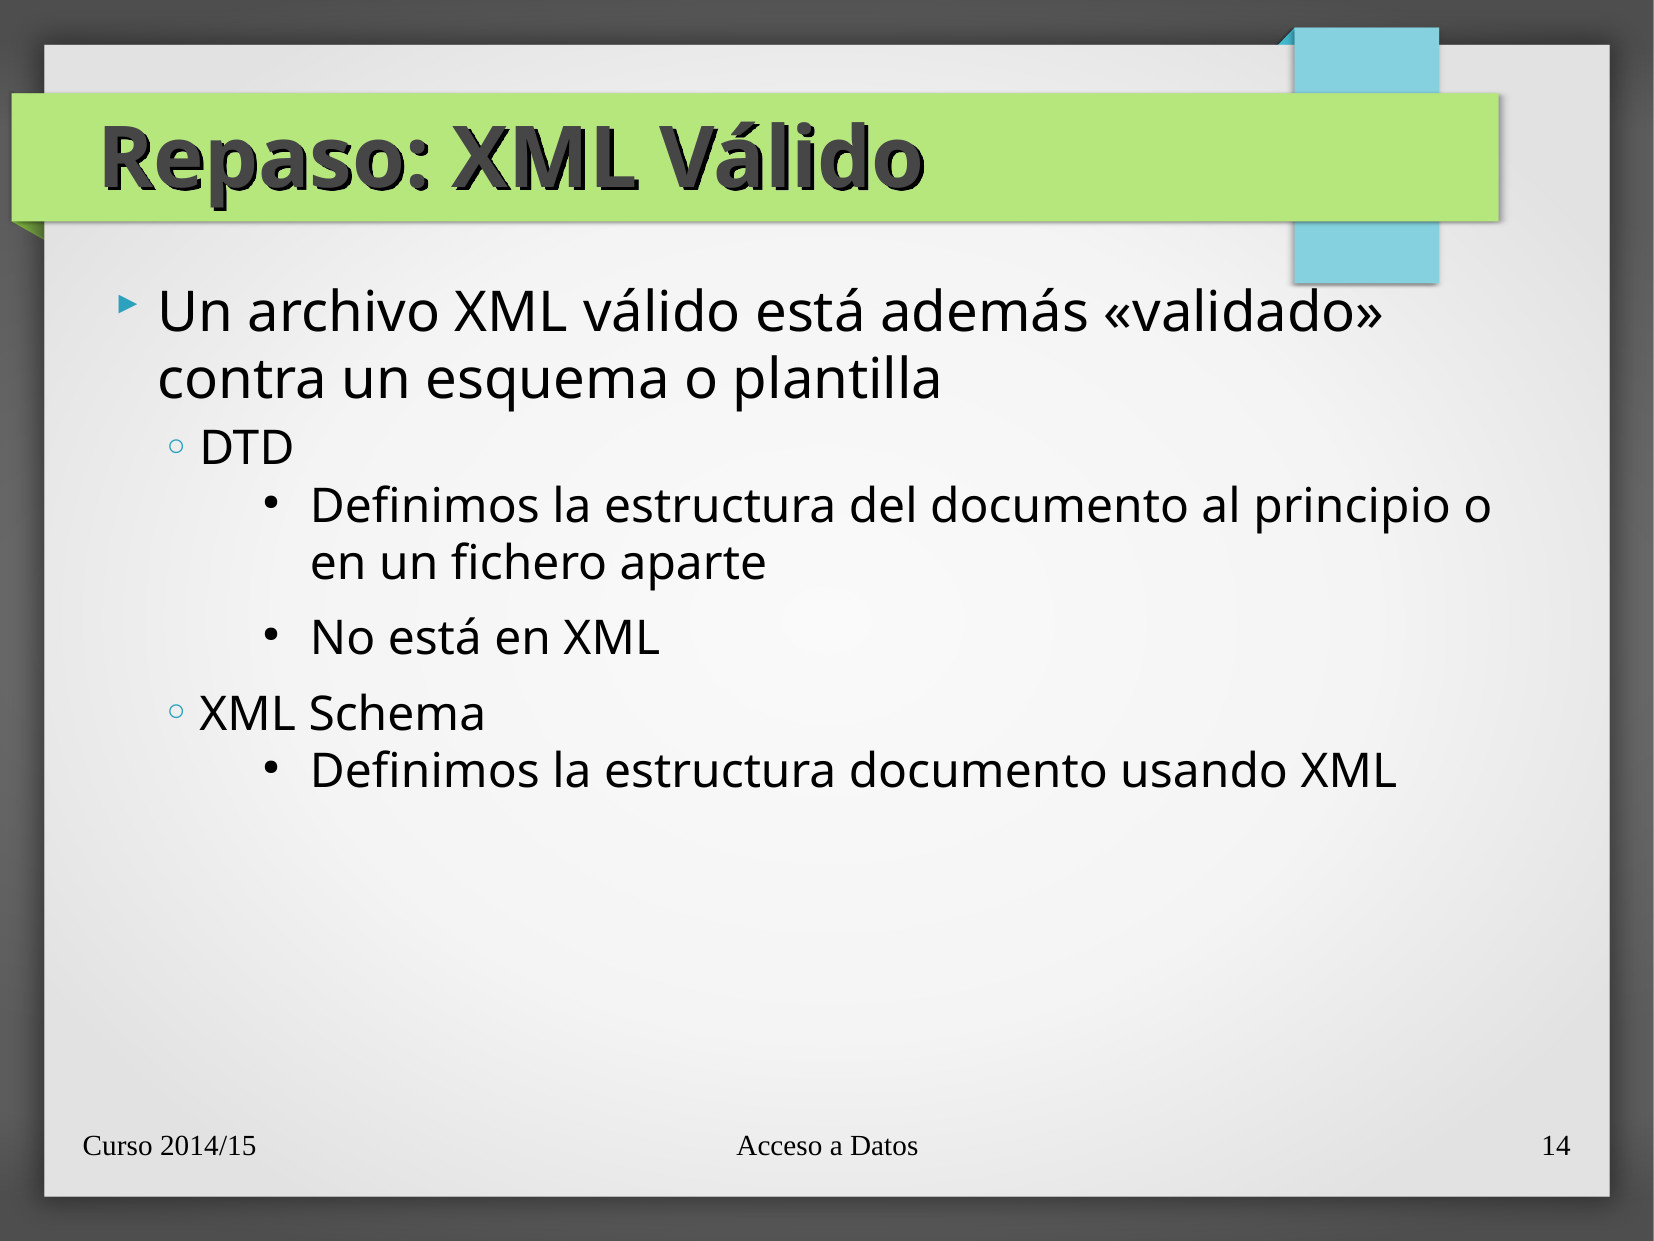

Repaso: XML Válido
# Un archivo XML válido está además «validado» contra un esquema o plantilla
DTD
Definimos la estructura del documento al principio o en un fichero aparte
No está en XML
XML Schema
Definimos la estructura documento usando XML
Curso 2014/15
Acceso a Datos
14